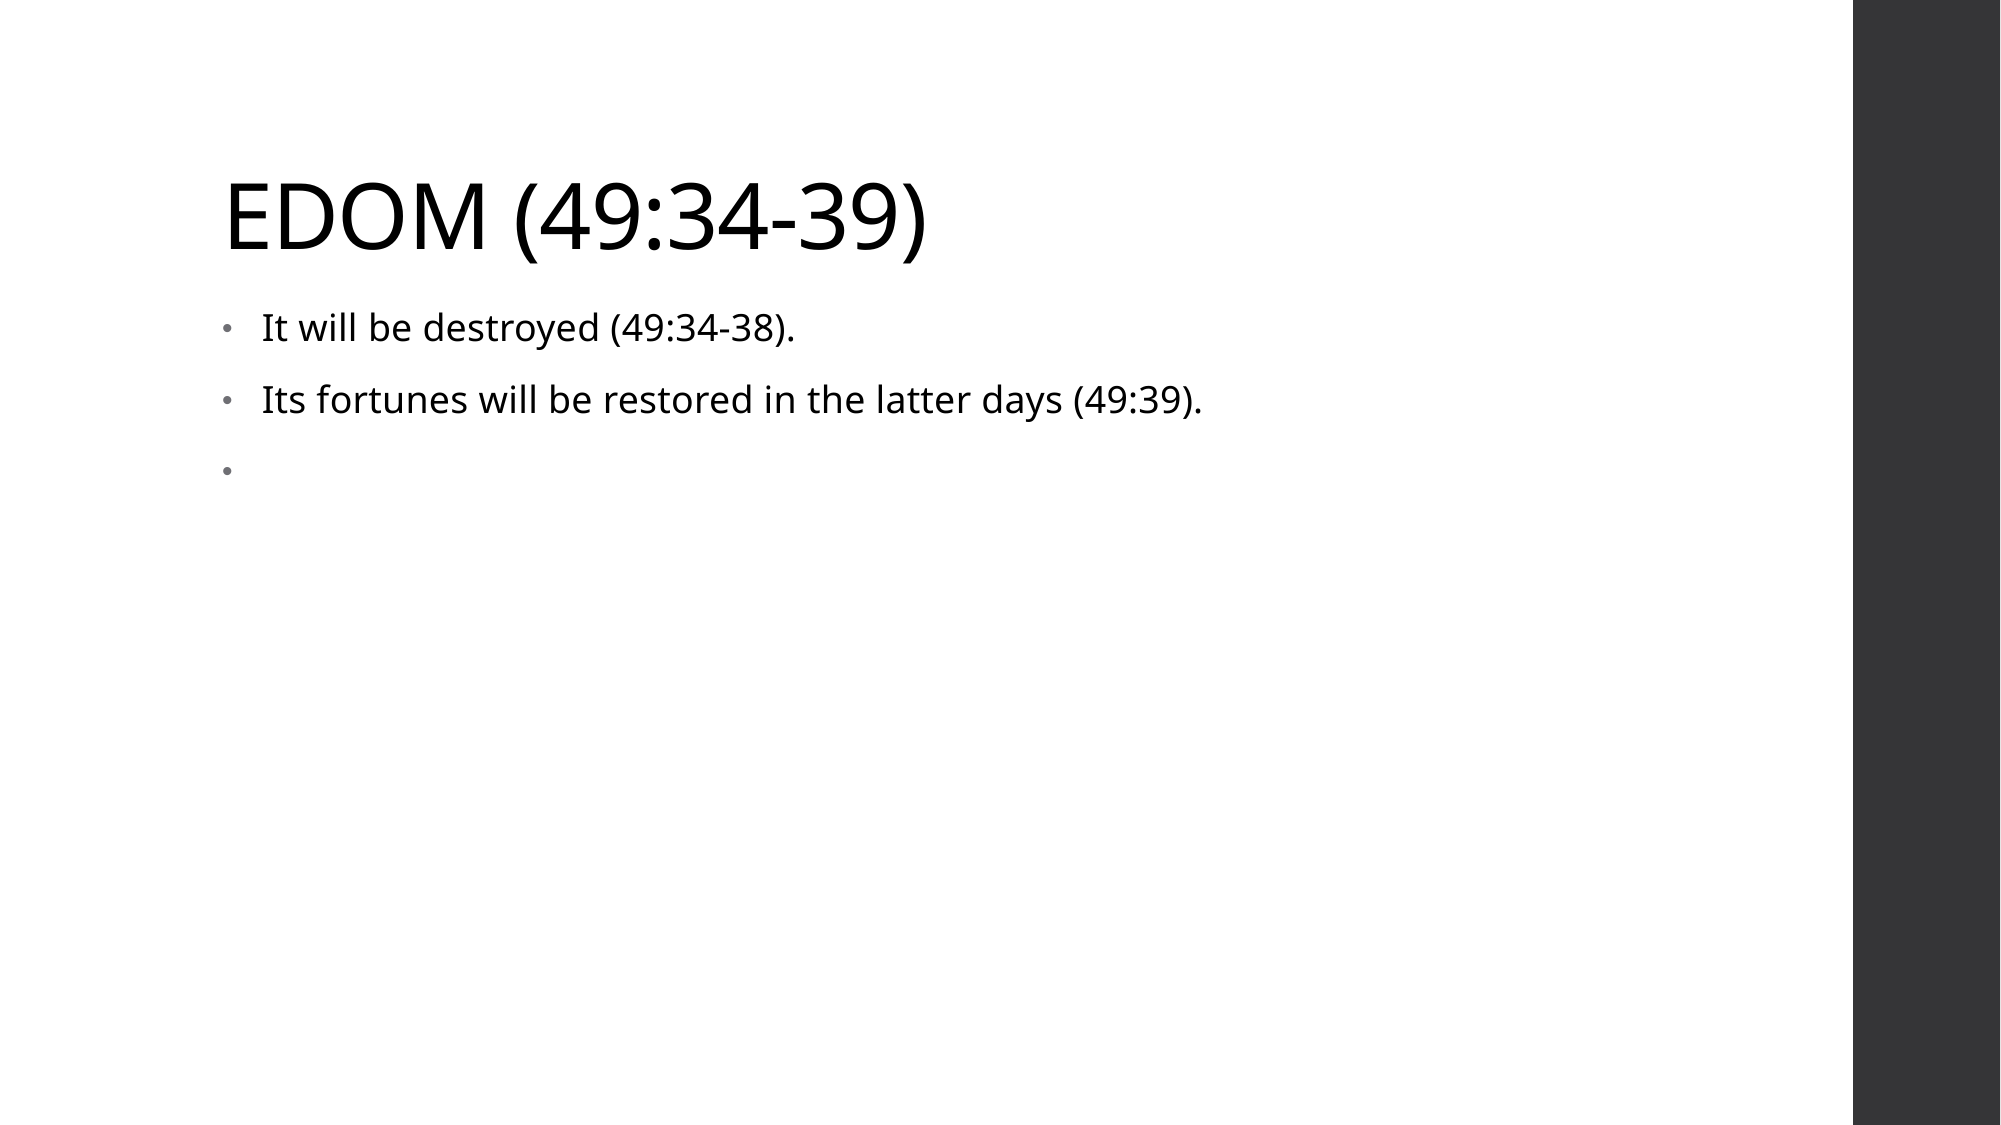

# EDOM (49:34-39)
 It will be destroyed (49:34-38).
 Its fortunes will be restored in the latter days (49:39).